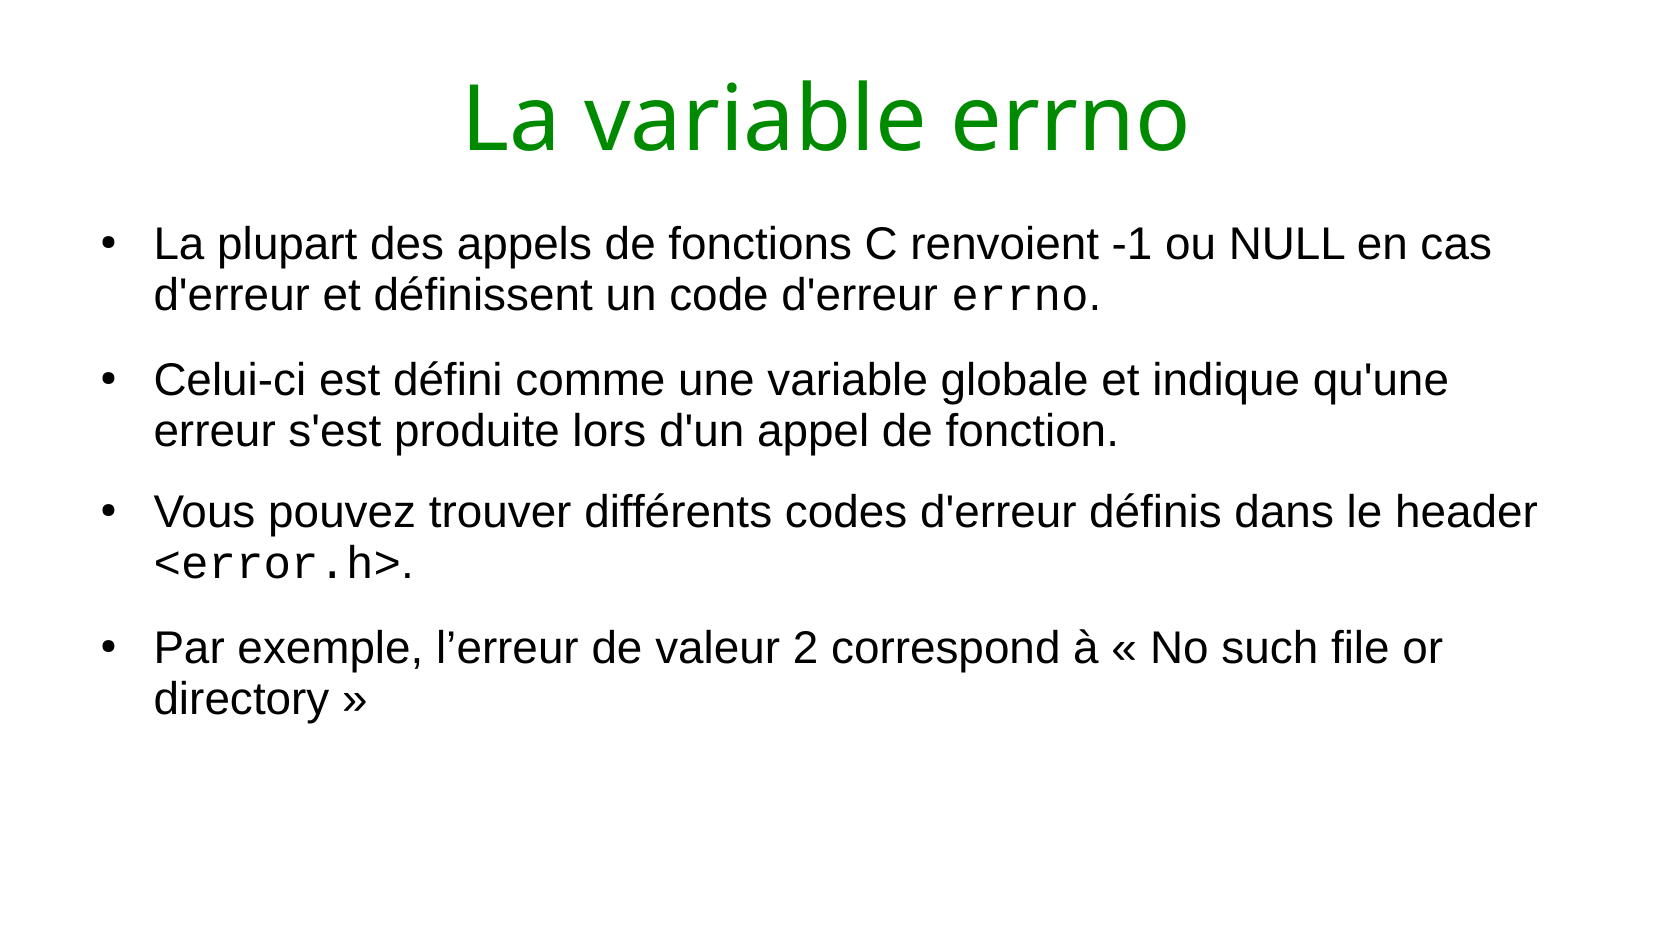

# La variable errno
La plupart des appels de fonctions C renvoient -1 ou NULL en cas d'erreur et définissent un code d'erreur errno.
Celui-ci est défini comme une variable globale et indique qu'une erreur s'est produite lors d'un appel de fonction.
Vous pouvez trouver différents codes d'erreur définis dans le header <error.h>.
Par exemple, l’erreur de valeur 2 correspond à « No such file or directory »